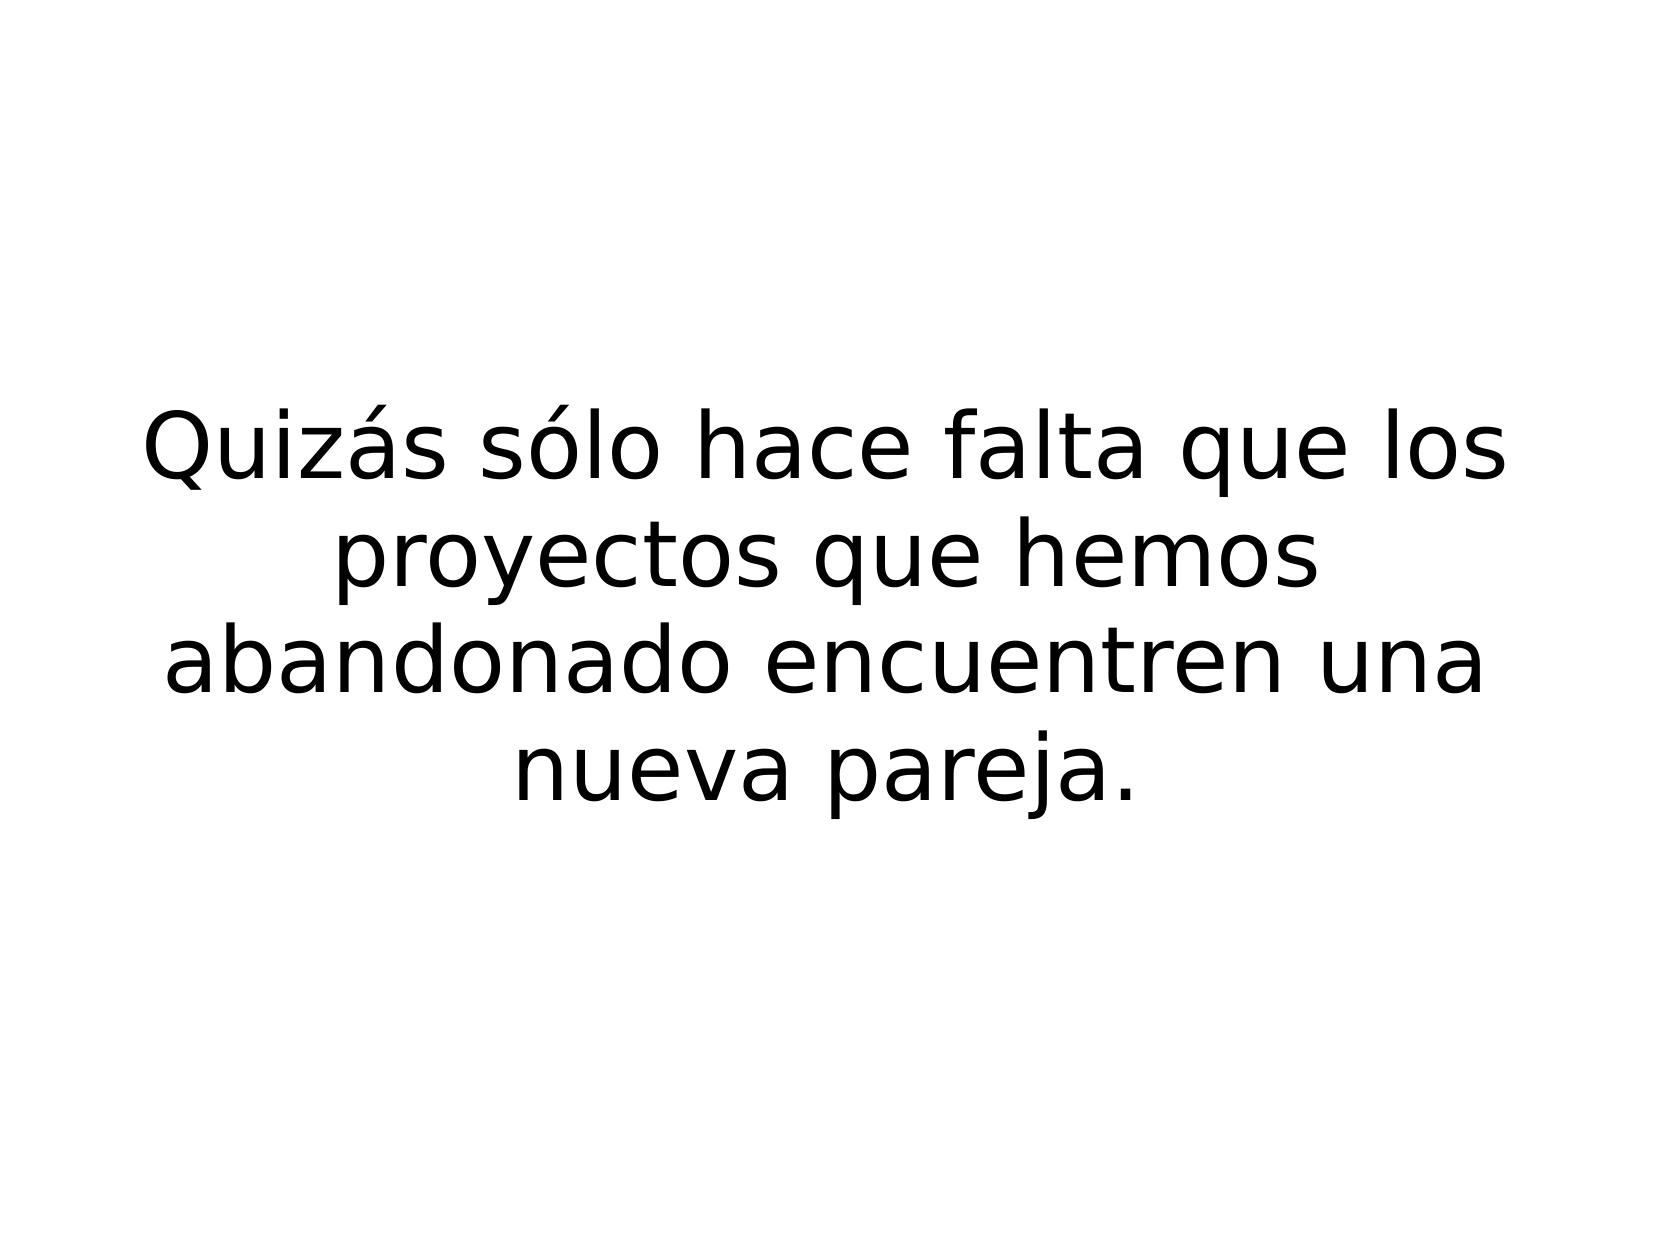

# Quizás sólo hace falta que los proyectos que hemos abandonado encuentren una nueva pareja.